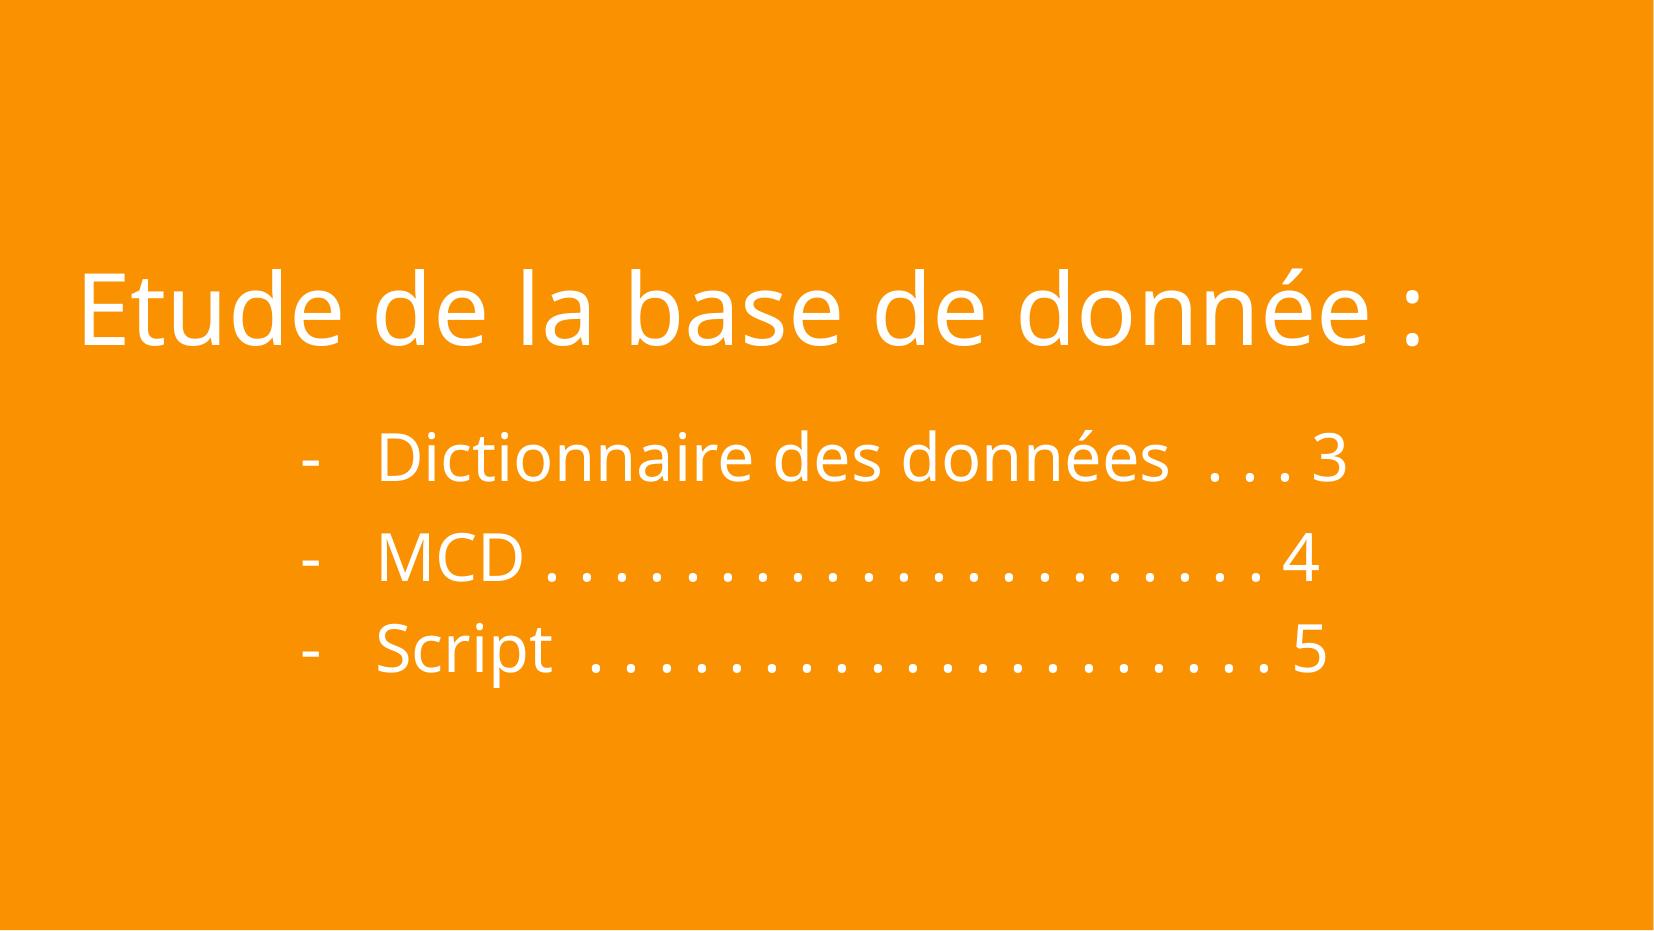

# Etude de la base de donnée : -	Dictionnaire des données . . . 3 -	MCD . . . . . . . . . . . . . . . . . . . . . 4 -	Script . . . . . . . . . . . . . . . . . . . . 5